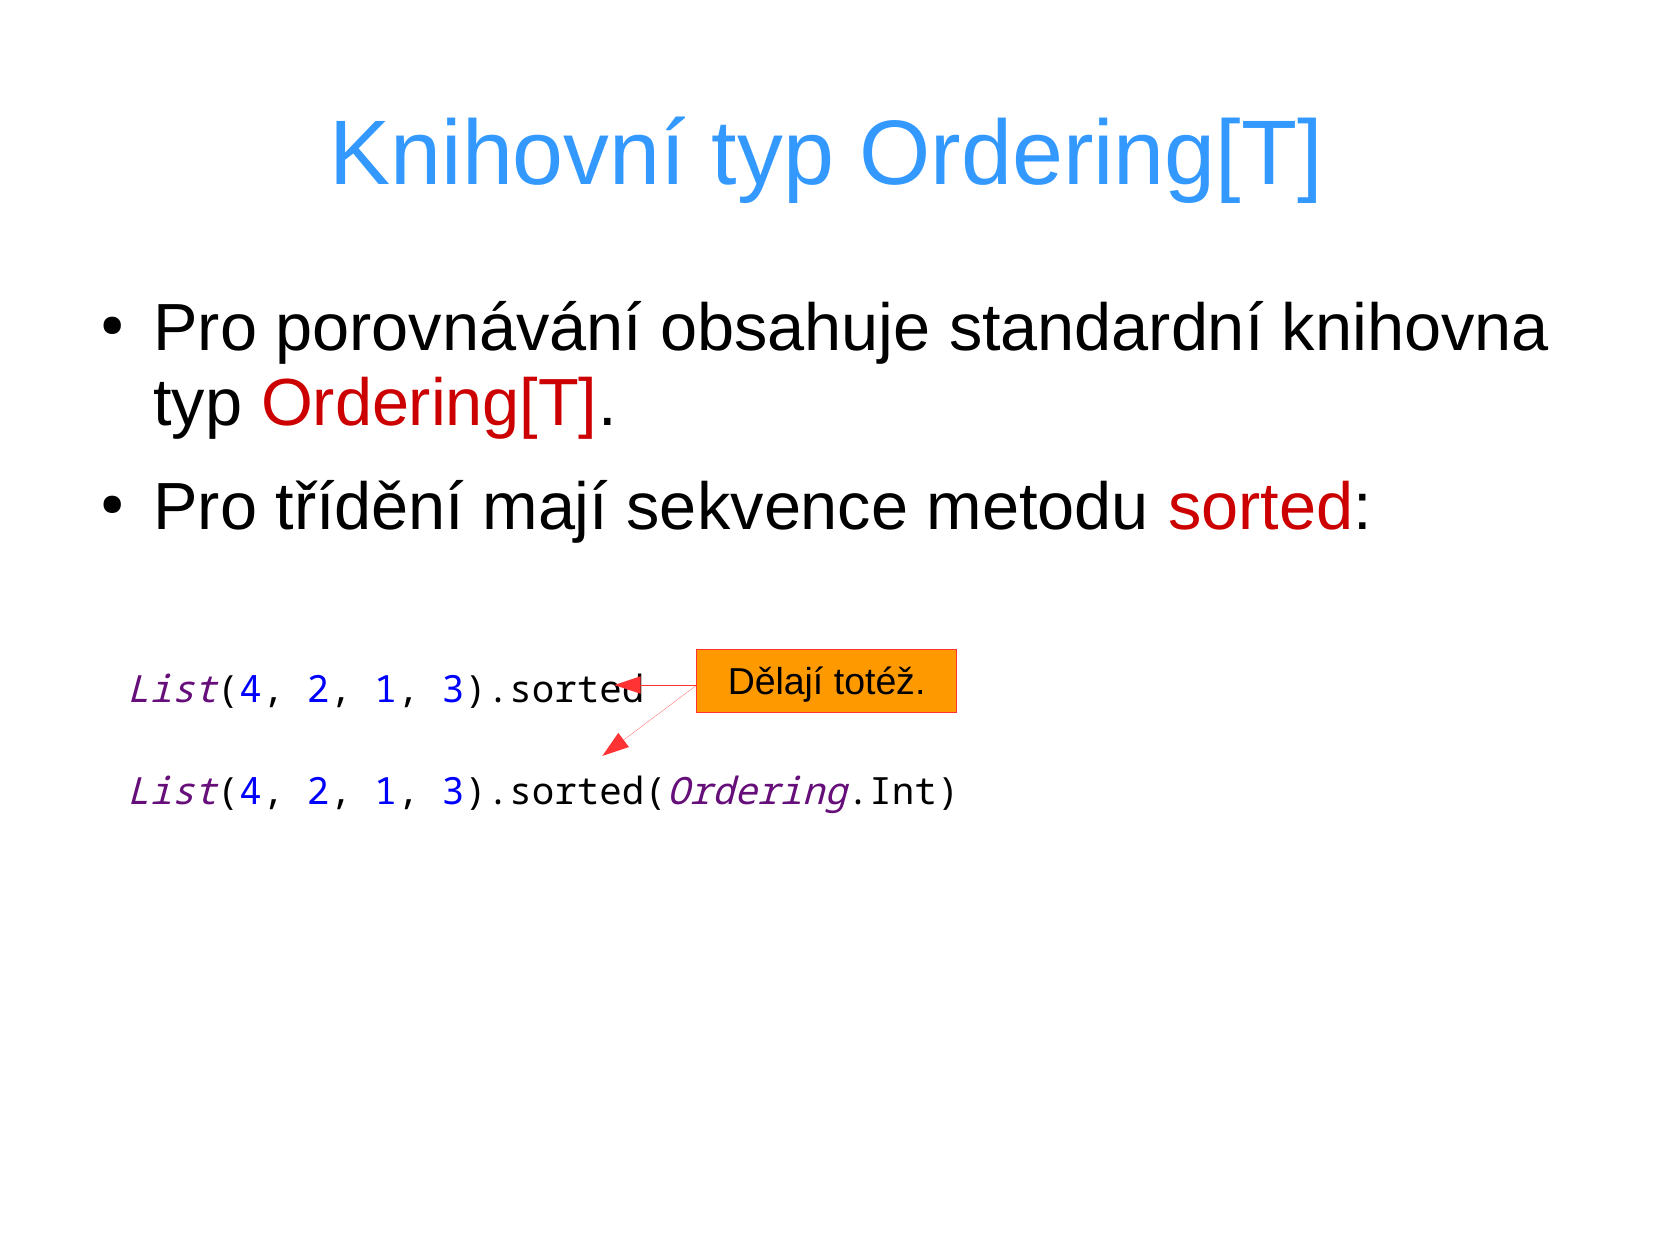

# Knihovní typ Ordering[T]
Pro porovnávání obsahuje standardní knihovna typ Ordering[T].
Pro třídění mají sekvence metodu sorted:
Dělají totéž.
List(4, 2, 1, 3).sorted
List(4, 2, 1, 3).sorted(Ordering.Int)